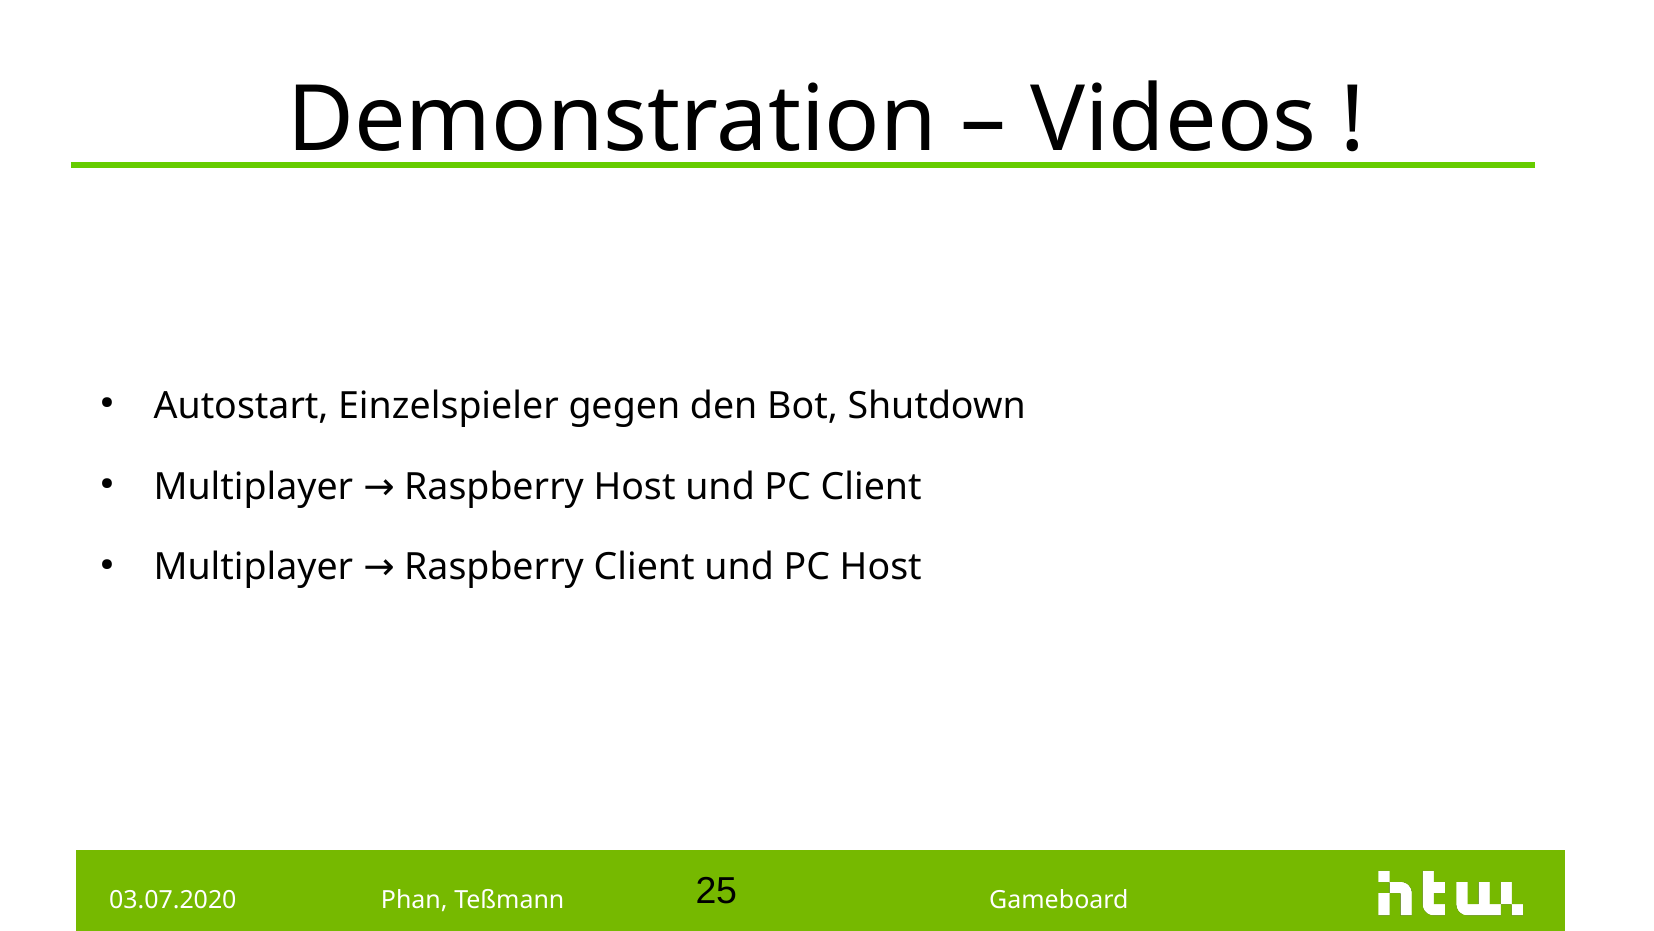

# Demonstration – Videos !
Autostart, Einzelspieler gegen den Bot, Shutdown
Multiplayer → Raspberry Host und PC Client
Multiplayer → Raspberry Client und PC Host